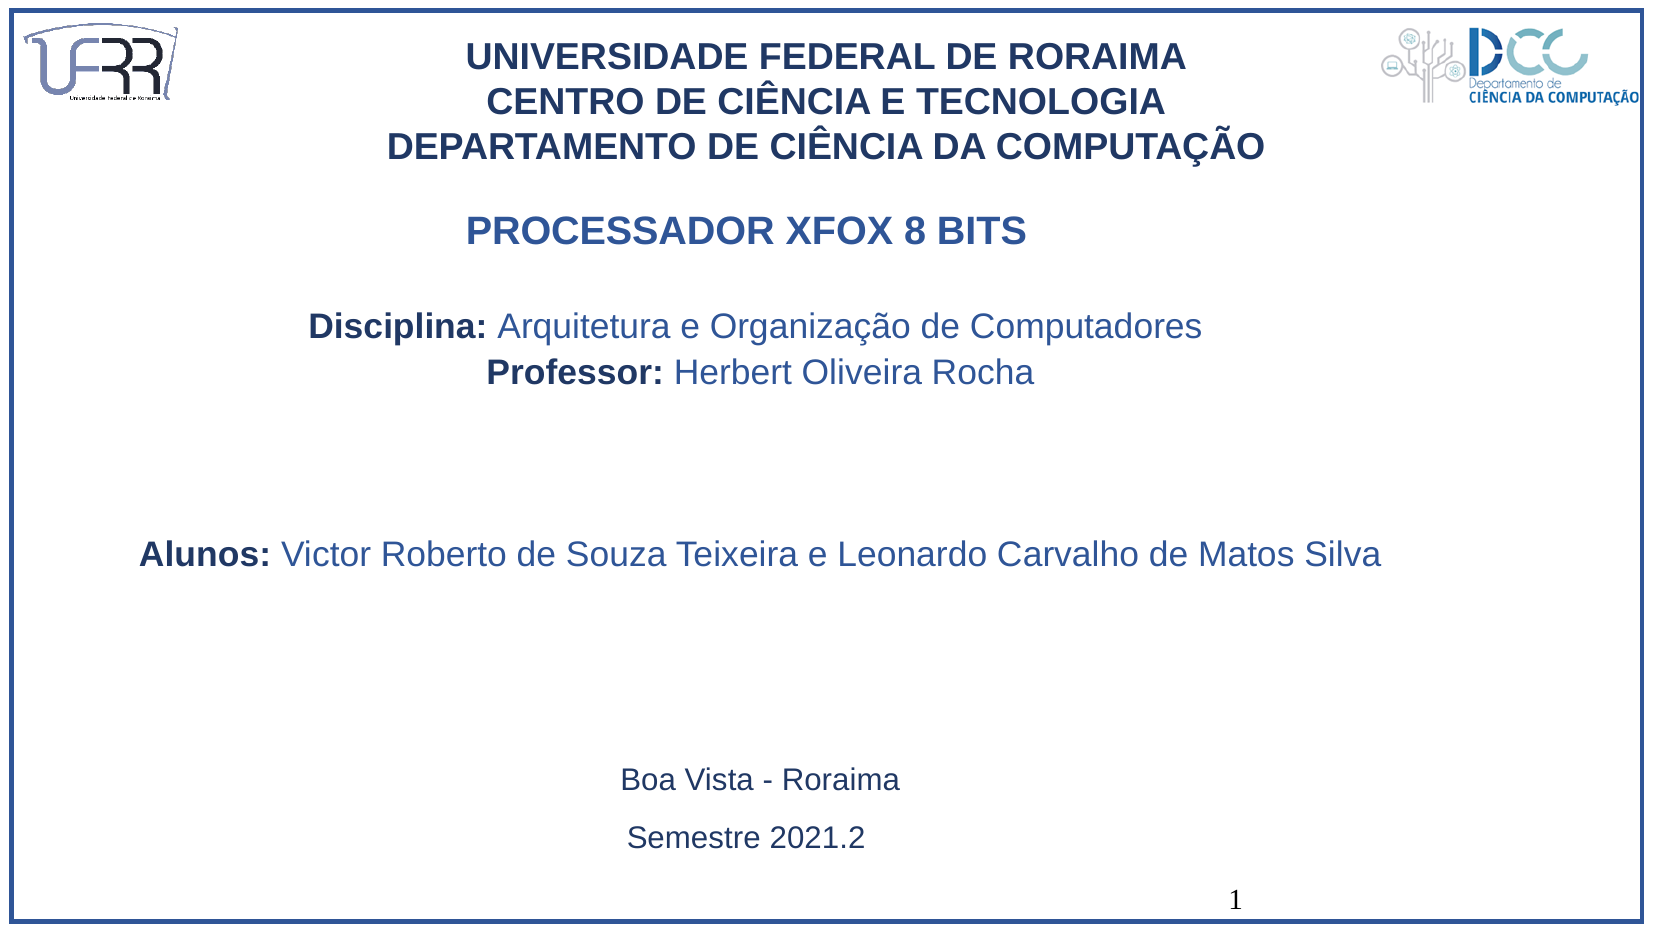

# UNIVERSIDADE FEDERAL DE RORAIMA CENTRO DE CIÊNCIA E TECNOLOGIA DEPARTAMENTO DE CIÊNCIA DA COMPUTAÇÃO
PROCESSADOR XFOX 8 BITS
Disciplina: Arquitetura e Organização de Computadores
Professor: Herbert Oliveira Rocha
Alunos: Victor Roberto de Souza Teixeira e Leonardo Carvalho de Matos Silva
Boa Vista - Roraima
Semestre 2021.2